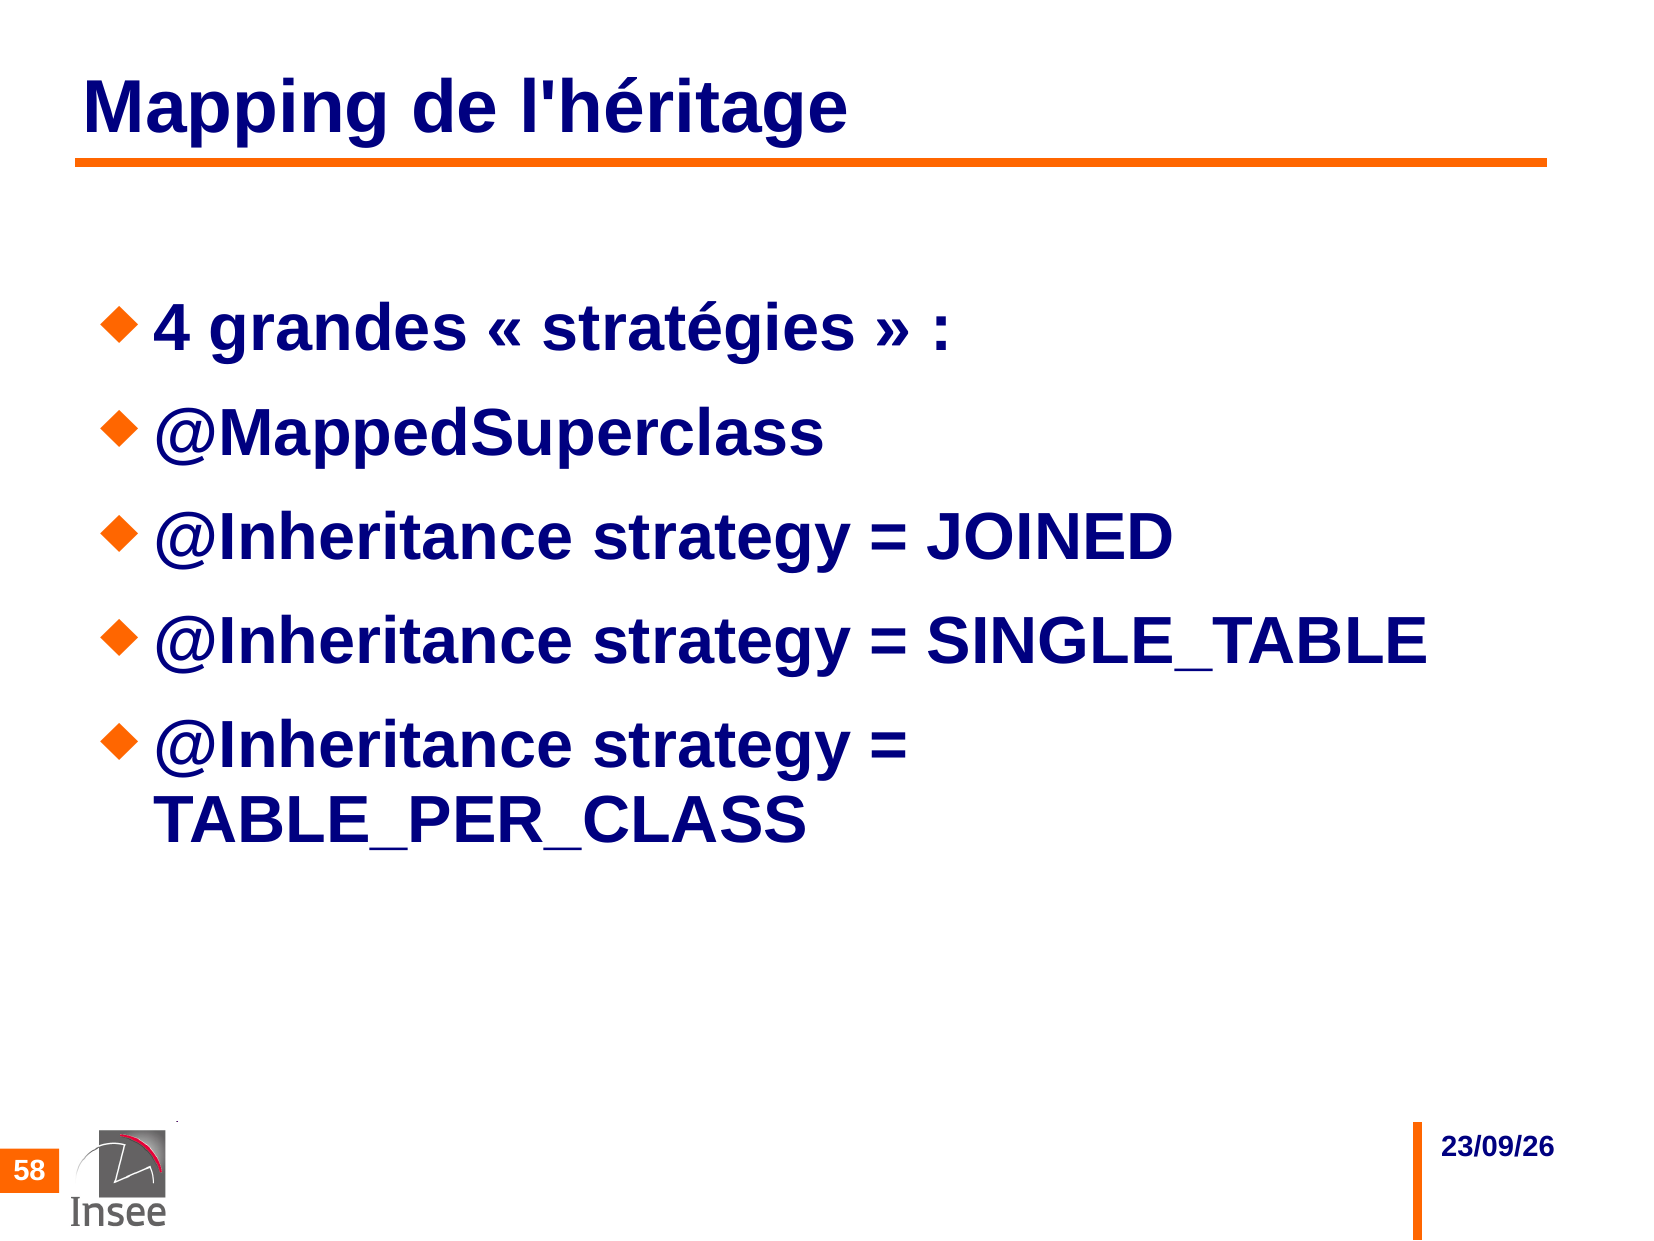

# Mapping de l'héritage
4 grandes « stratégies » :
@MappedSuperclass
@Inheritance strategy = JOINED
@Inheritance strategy = SINGLE_TABLE
@Inheritance strategy = TABLE_PER_CLASS
58